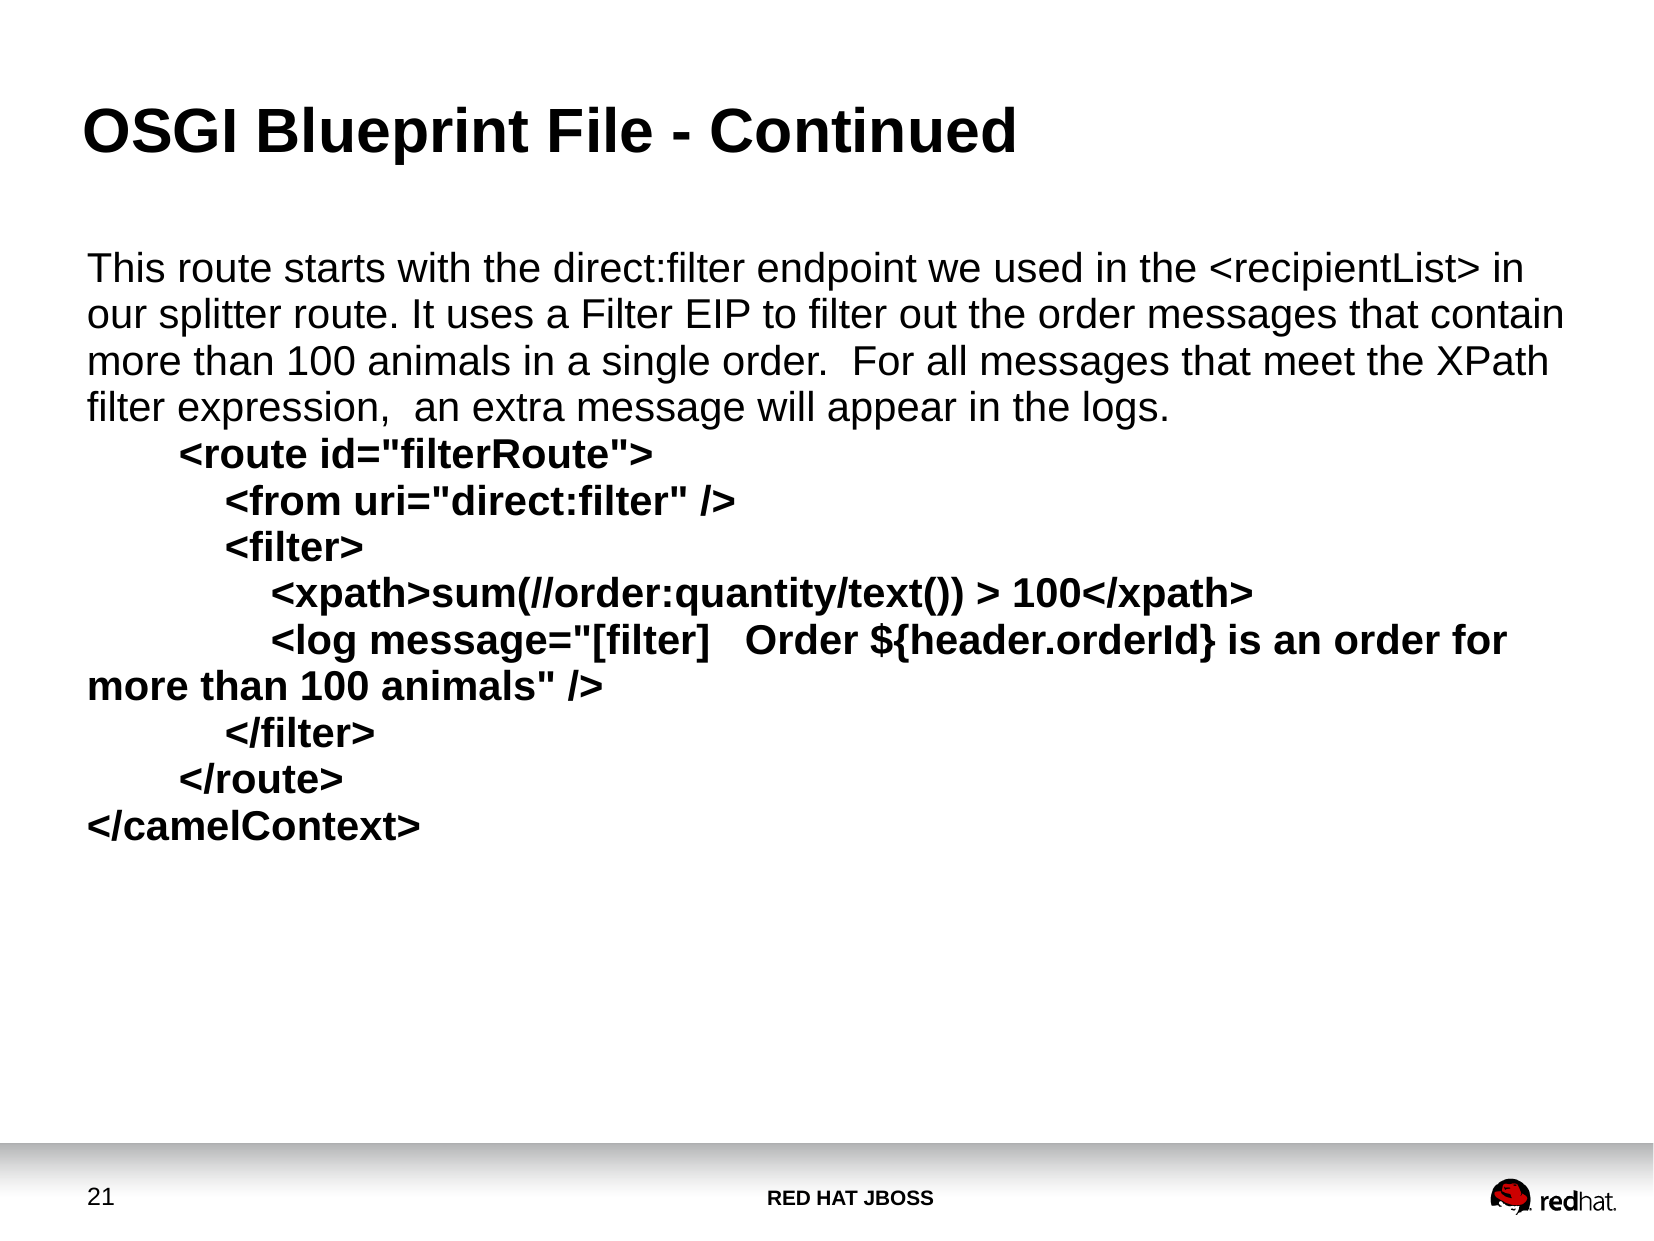

# OSGI Blueprint File - Continued
This route starts with the direct:filter endpoint we used in the <recipientList> in our splitter route. It uses a Filter EIP to filter out the order messages that contain more than 100 animals in a single order. For all messages that meet the XPath filter expression, an extra message will appear in the logs.
 <route id="filterRoute">
 <from uri="direct:filter" />
 <filter>
 <xpath>sum(//order:quantity/text()) > 100</xpath>
 <log message="[filter] Order ${header.orderId} is an order for more than 100 animals" />
 </filter>
 </route>
</camelContext>